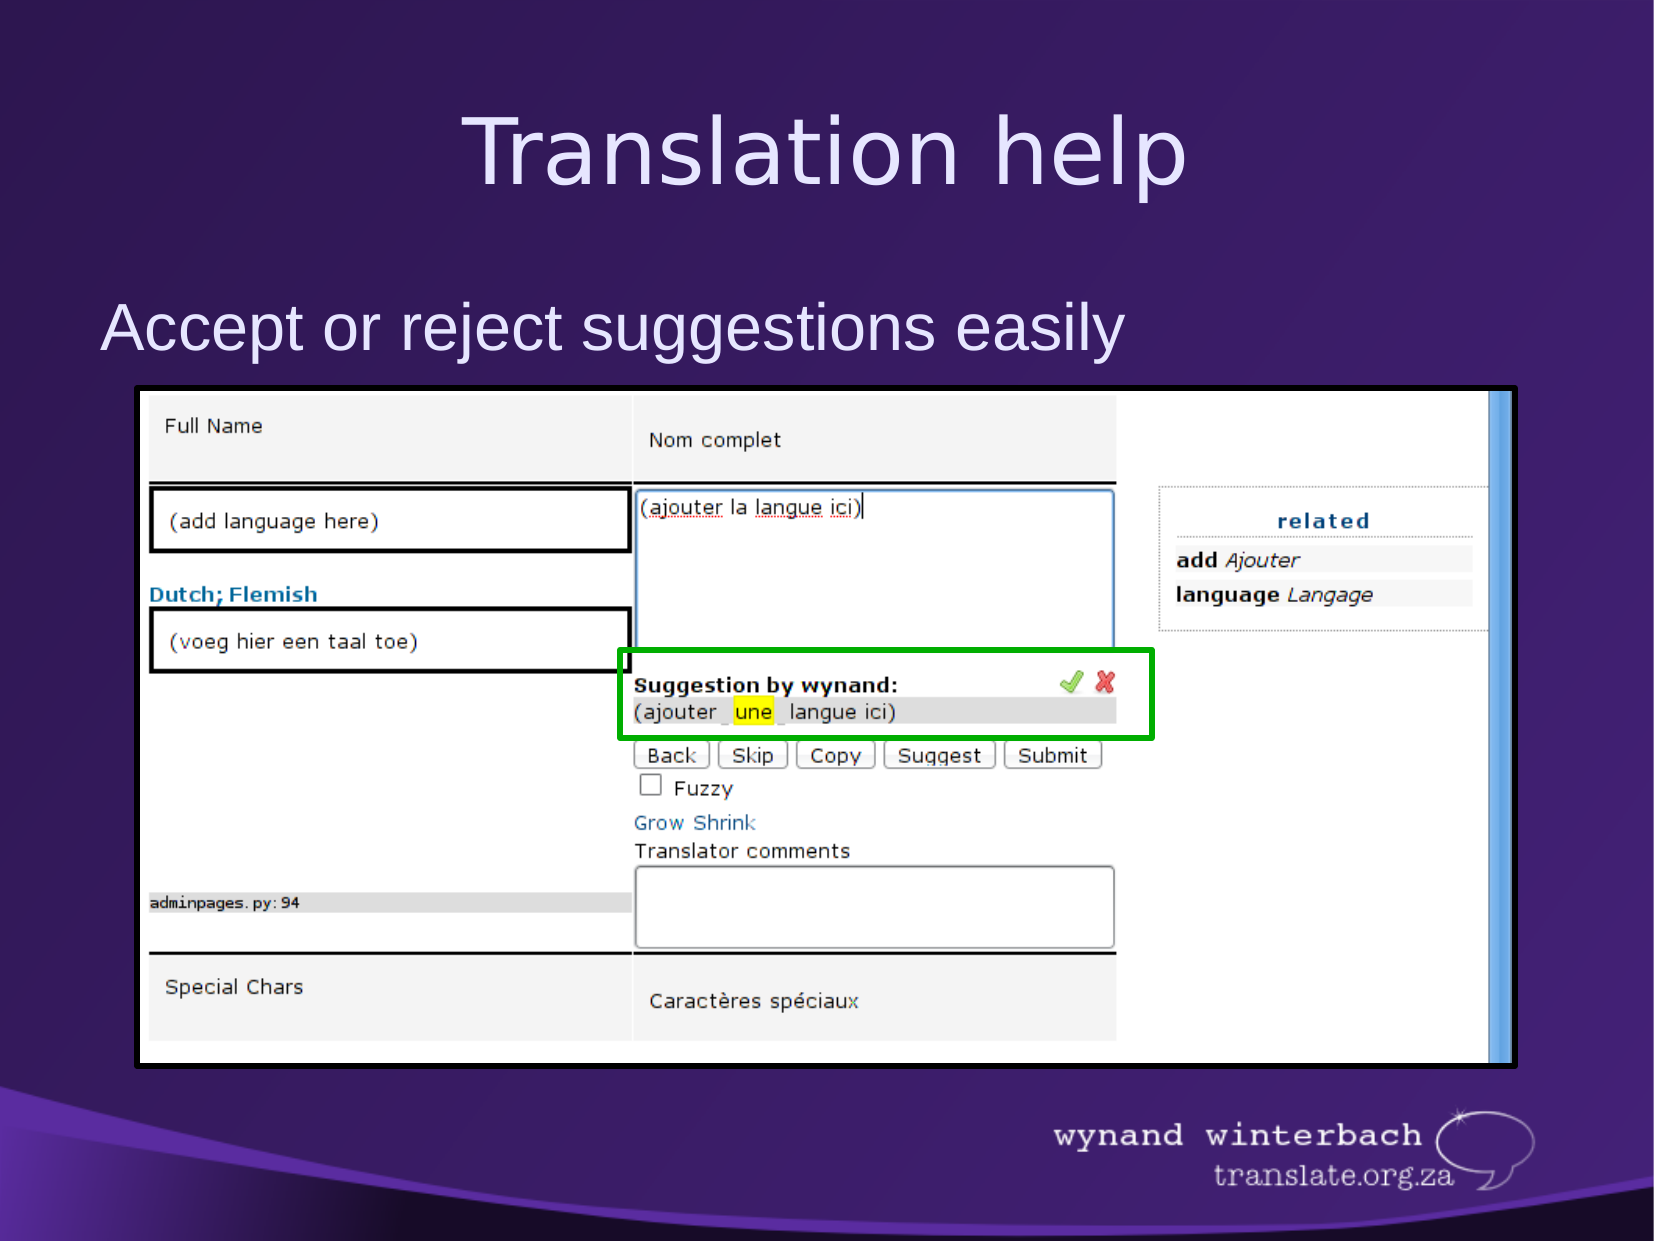

# Translation help
Accept or reject suggestions easily